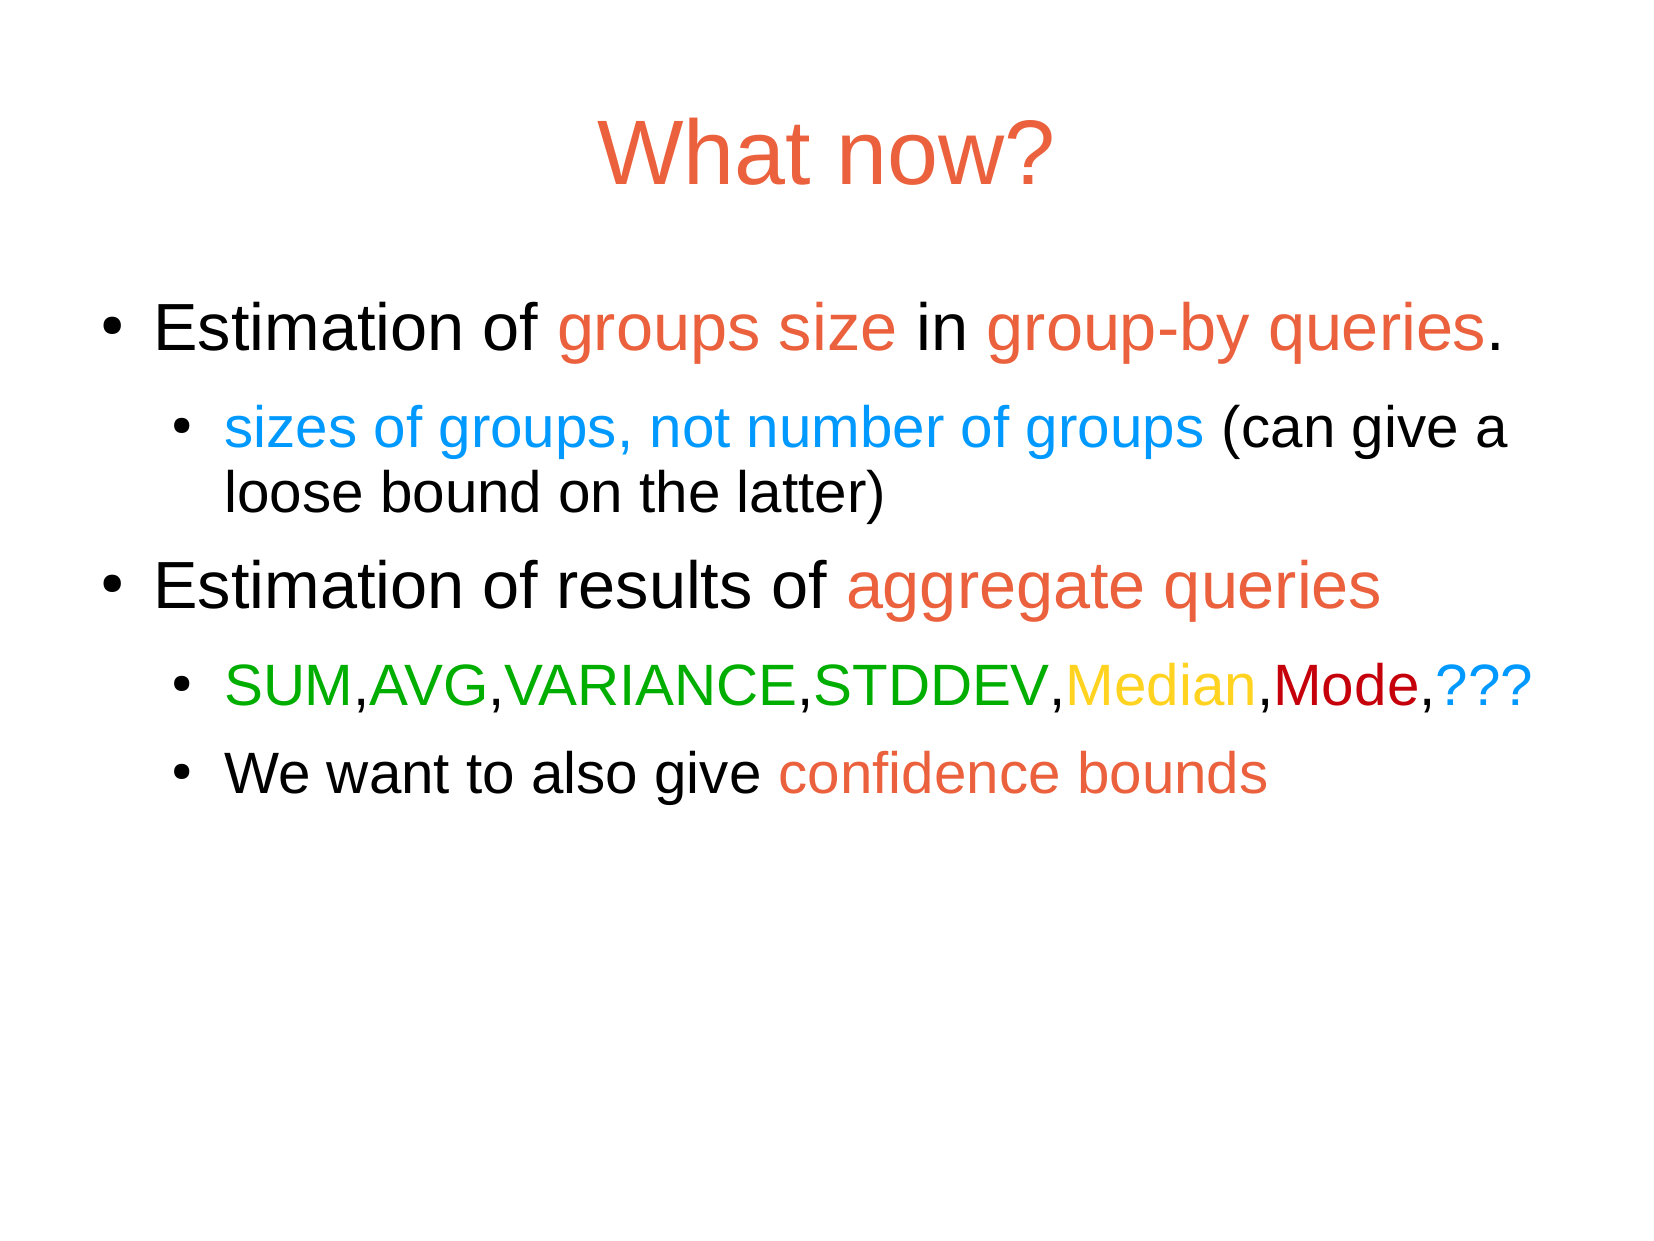

# What now?
Estimation of groups size in group-by queries.
sizes of groups, not number of groups (can give a loose bound on the latter)
Estimation of results of aggregate queries
SUM,AVG,VARIANCE,STDDEV,Median,Mode,???
We want to also give confidence bounds